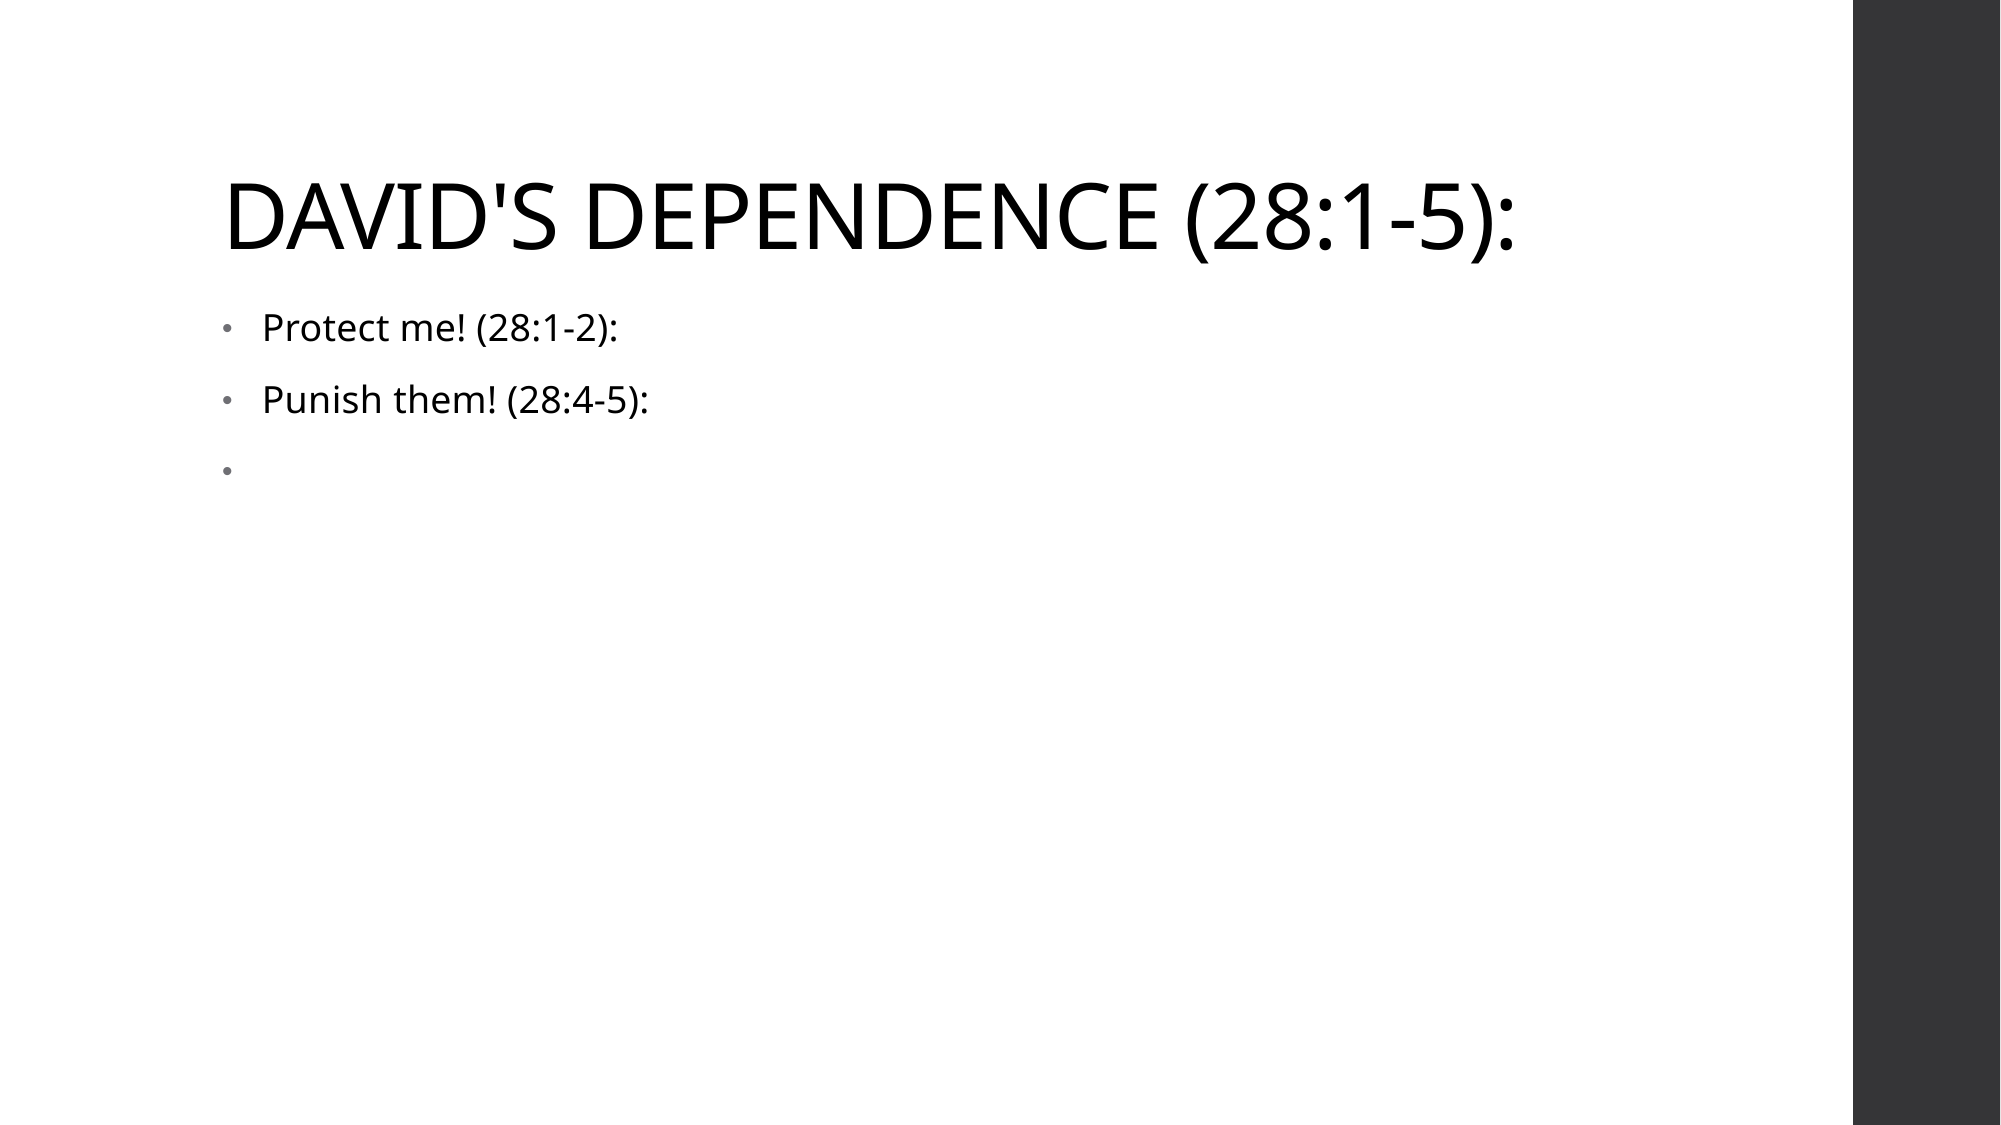

# DAVID'S DEPENDENCE (28:1-5):
 Protect me! (28:1-2):
 Punish them! (28:4-5):